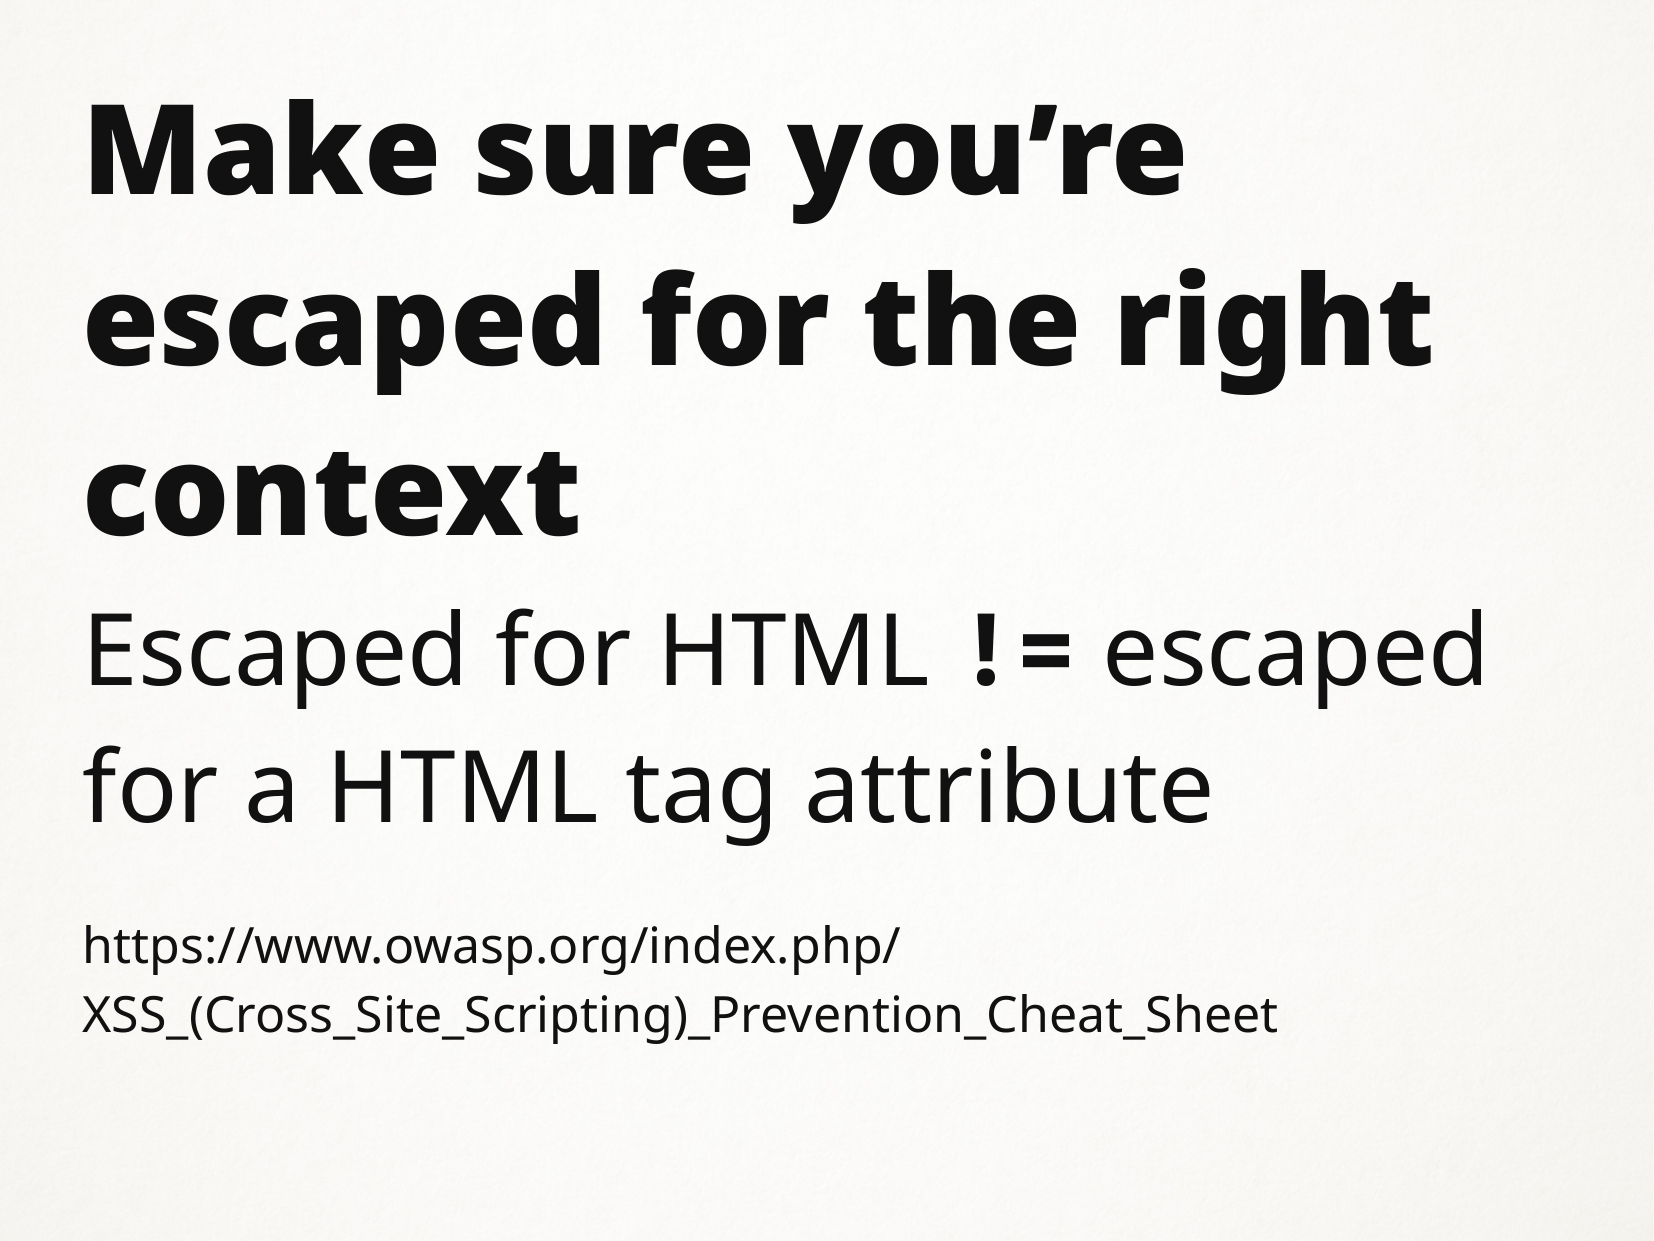

# Make sure you’re escaped for the right context
Escaped for HTML != escaped for a HTML tag attribute
https://www.owasp.org/index.php/XSS_(Cross_Site_Scripting)_Prevention_Cheat_Sheet